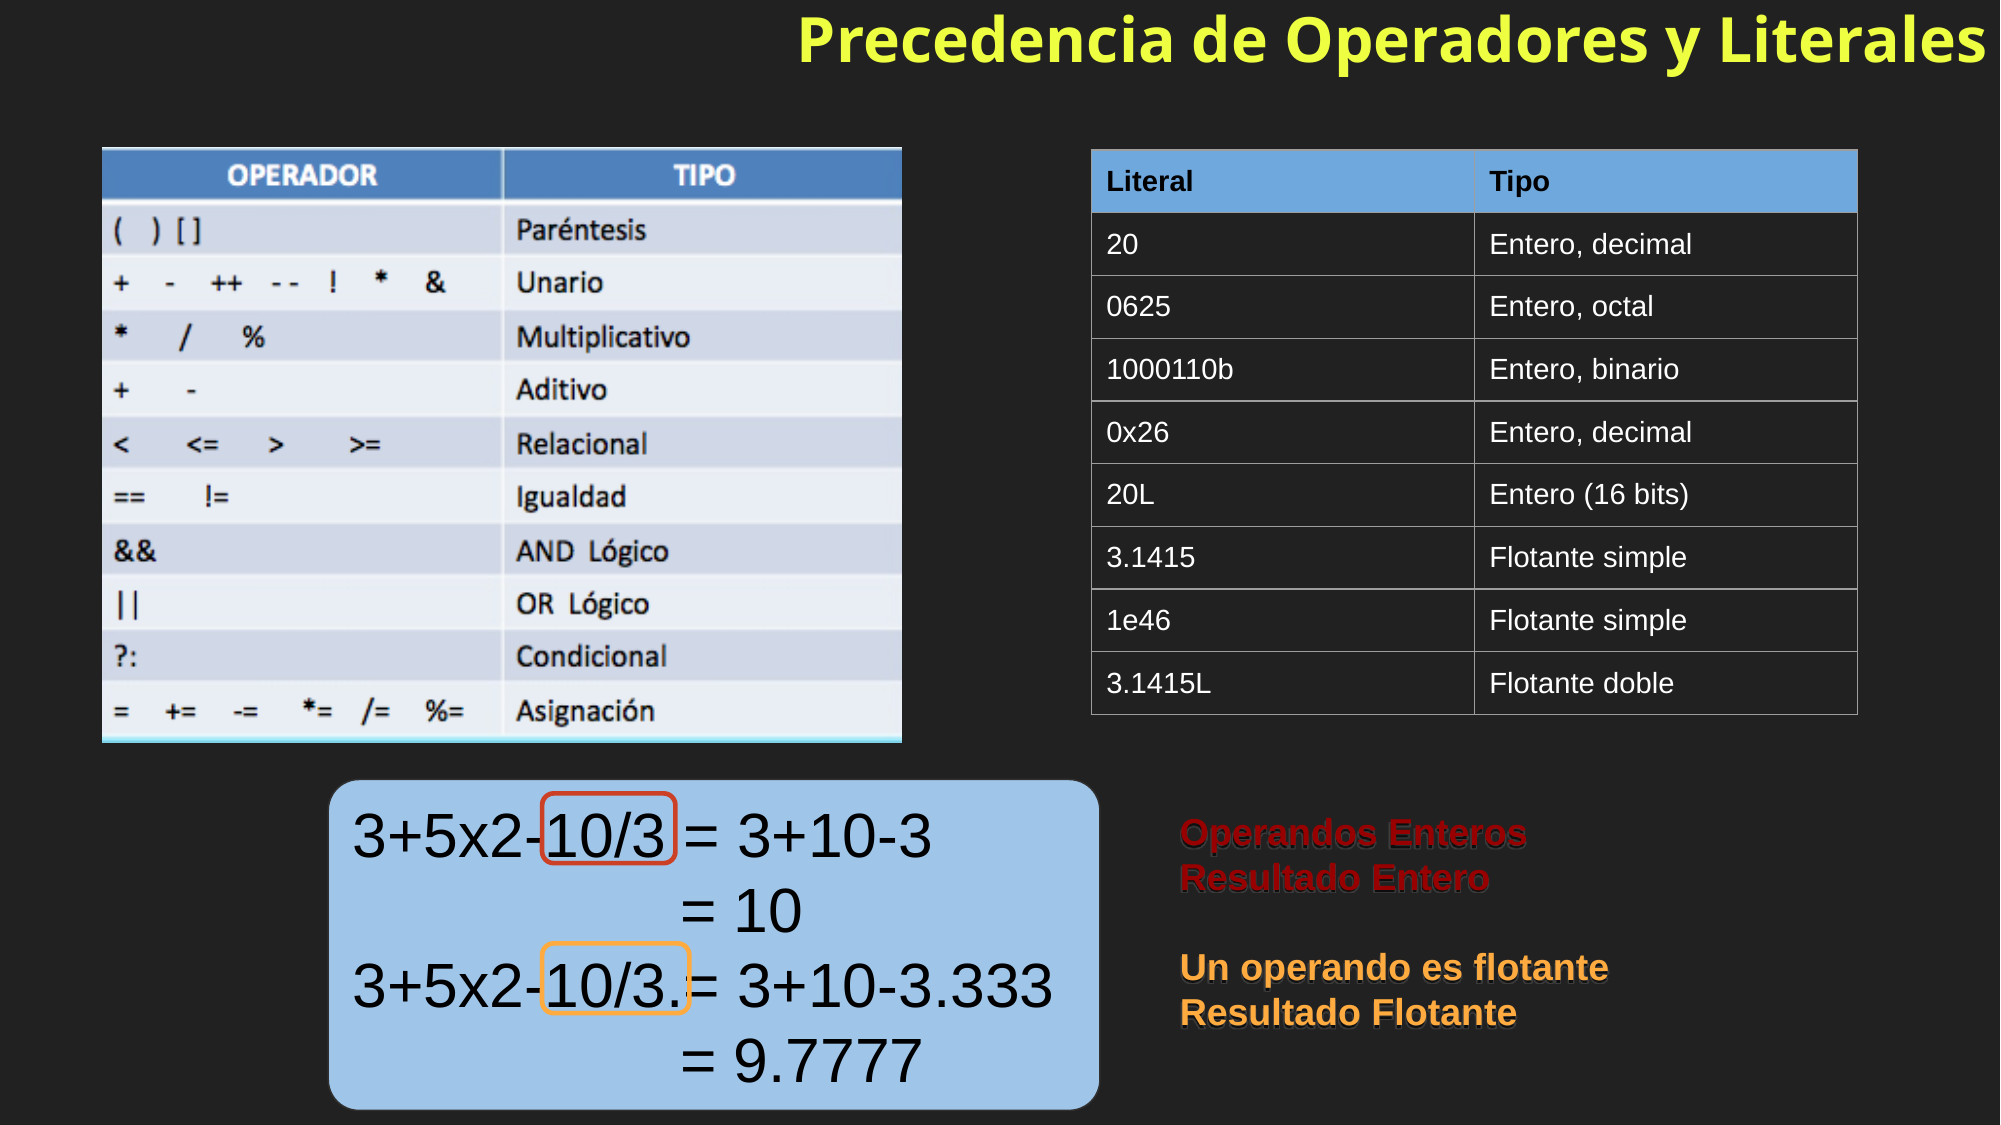

# Precedencia de Operadores y Literales
| Literal | Tipo |
| --- | --- |
| 20 | Entero, decimal |
| 0625 | Entero, octal |
| 1000110b | Entero, binario |
| 0x26 | Entero, decimal |
| 20L | Entero (16 bits) |
| 3.1415 | Flotante simple |
| 1e46 | Flotante simple |
| 3.1415L | Flotante doble |
3+5x2-10/3 = 3+10-3
 = 10
3+5x2-10/3.= 3+10-3.333
 = 9.7777
Operandos Enteros
Resultado Entero
Un operando es flotante
Resultado Flotante